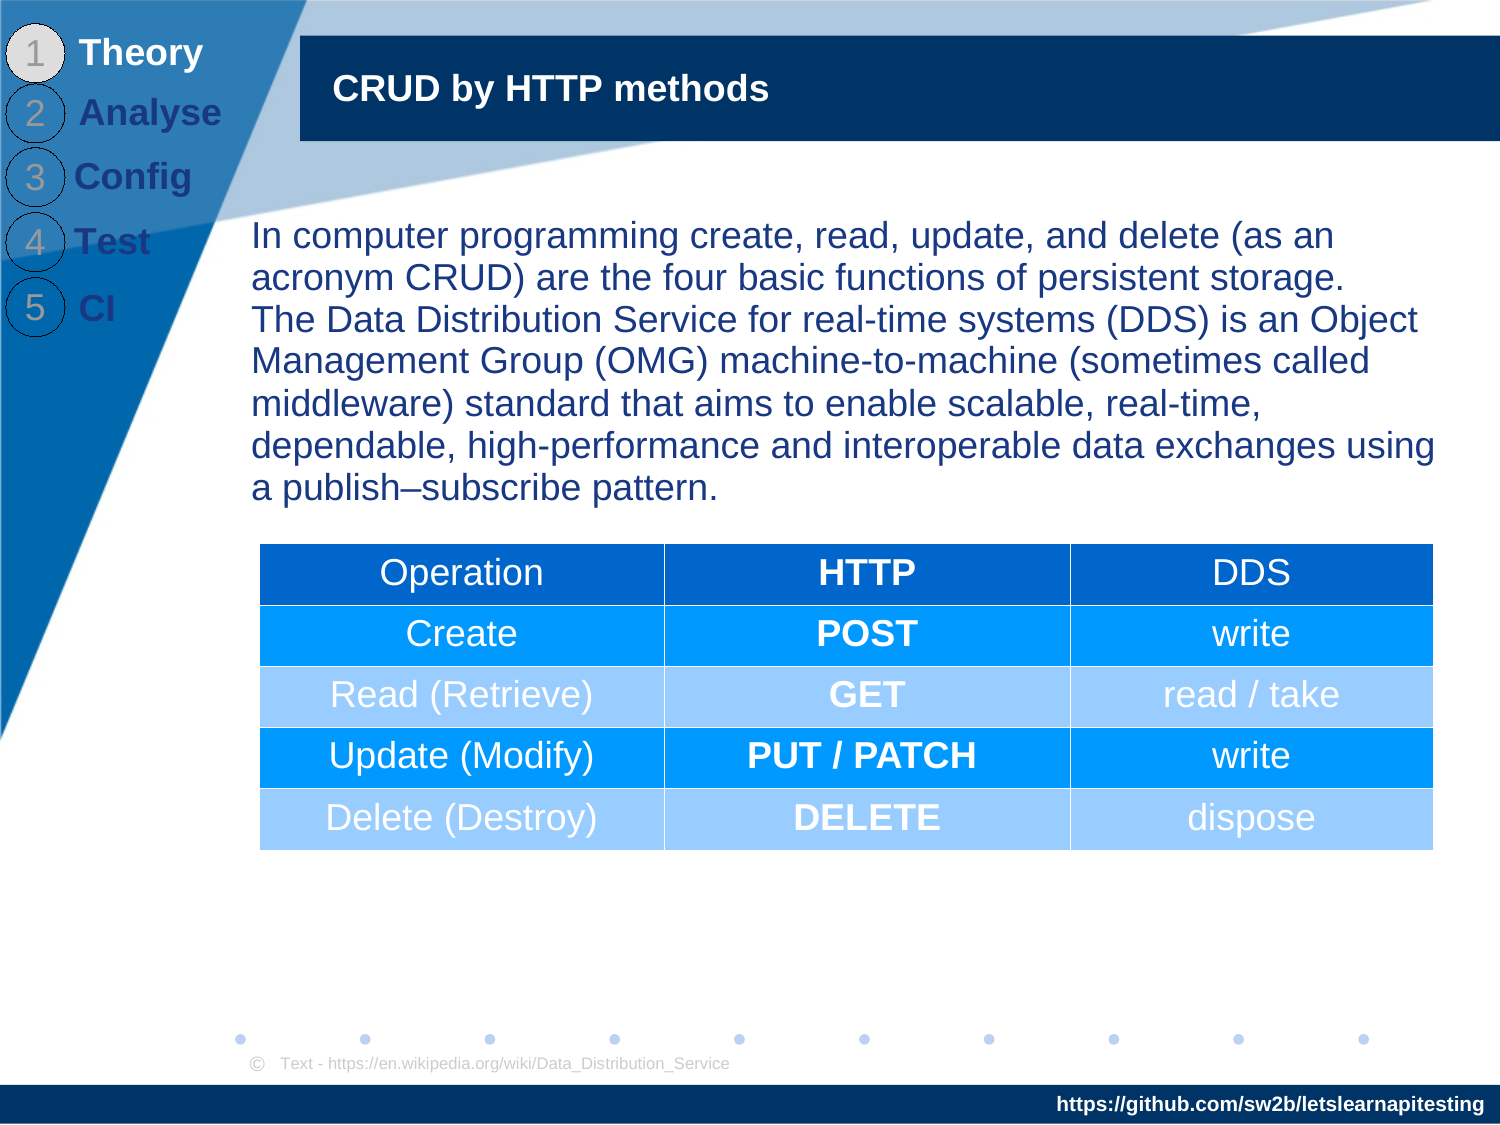

1
Theory
# CRUD by HTTP methods
2
Analyse
3
Config
In computer programming create, read, update, and delete (as an acronym CRUD) are the four basic functions of persistent storage.
The Data Distribution Service for real-time systems (DDS) is an Object Management Group (OMG) machine-to-machine (sometimes called middleware) standard that aims to enable scalable, real-time, dependable, high-performance and interoperable data exchanges using a publish–subscribe pattern.
4
Test
5
CI
| Operation | HTTP | DDS |
| --- | --- | --- |
| Create | POST | write |
| Read (Retrieve) | GET | read / take |
| Update (Modify) | PUT / PATCH | write |
| Delete (Destroy) | DELETE | dispose |
©
Text - https://en.wikipedia.org/wiki/Data_Distribution_Service